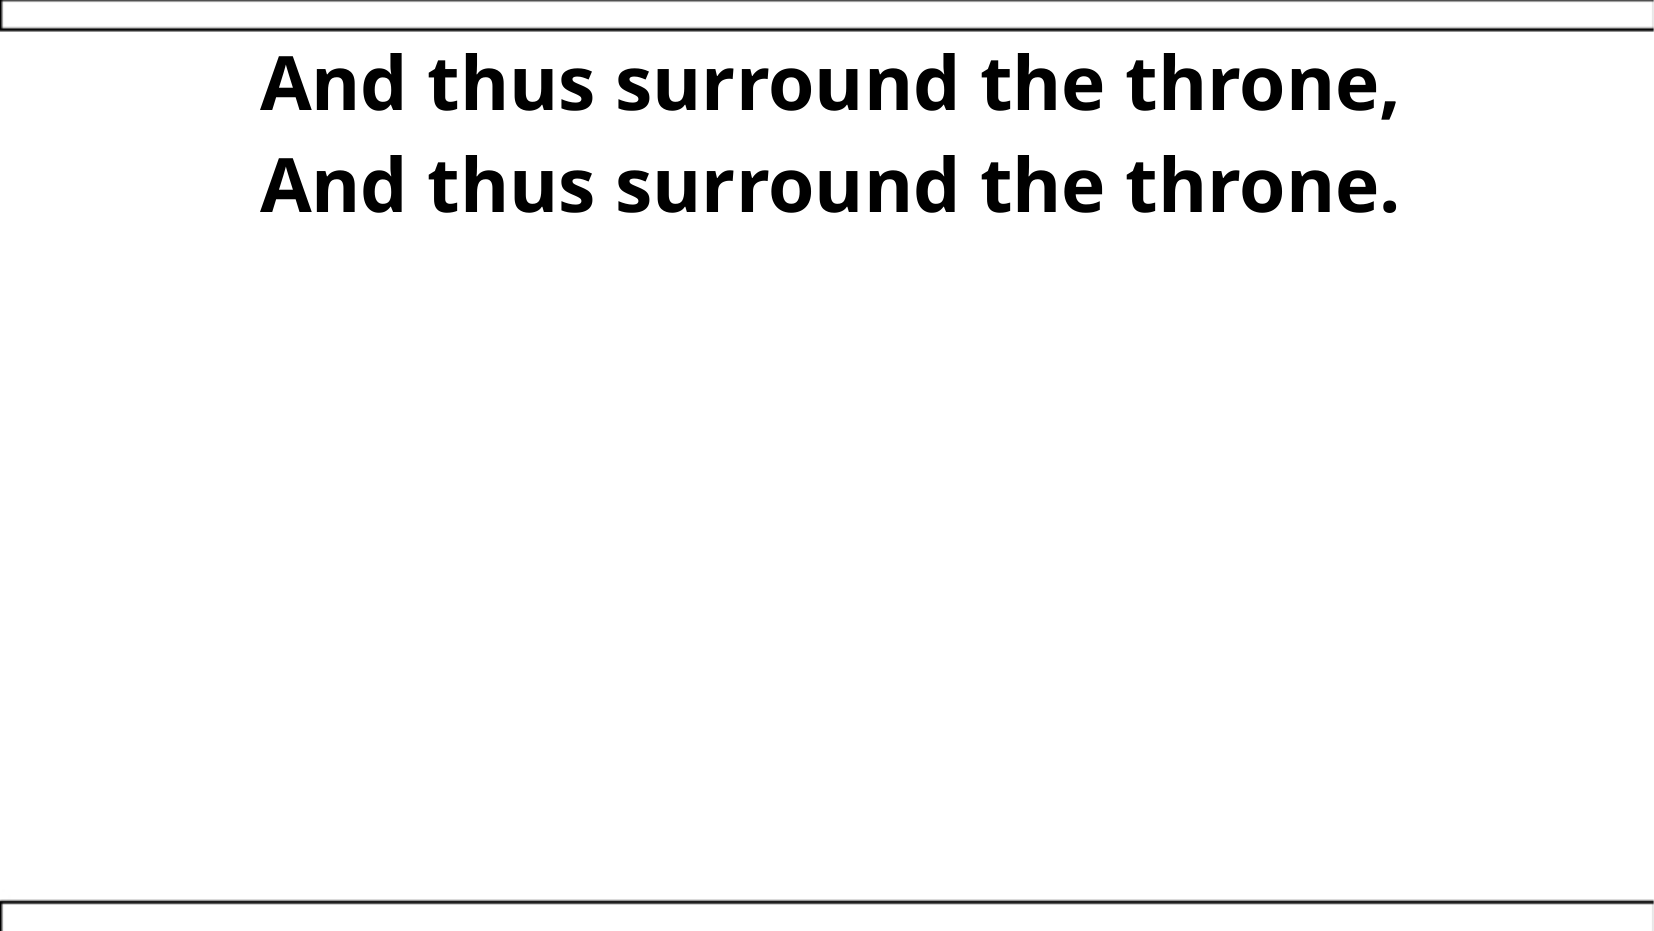

# And thus surround the throne, And thus surround the throne.